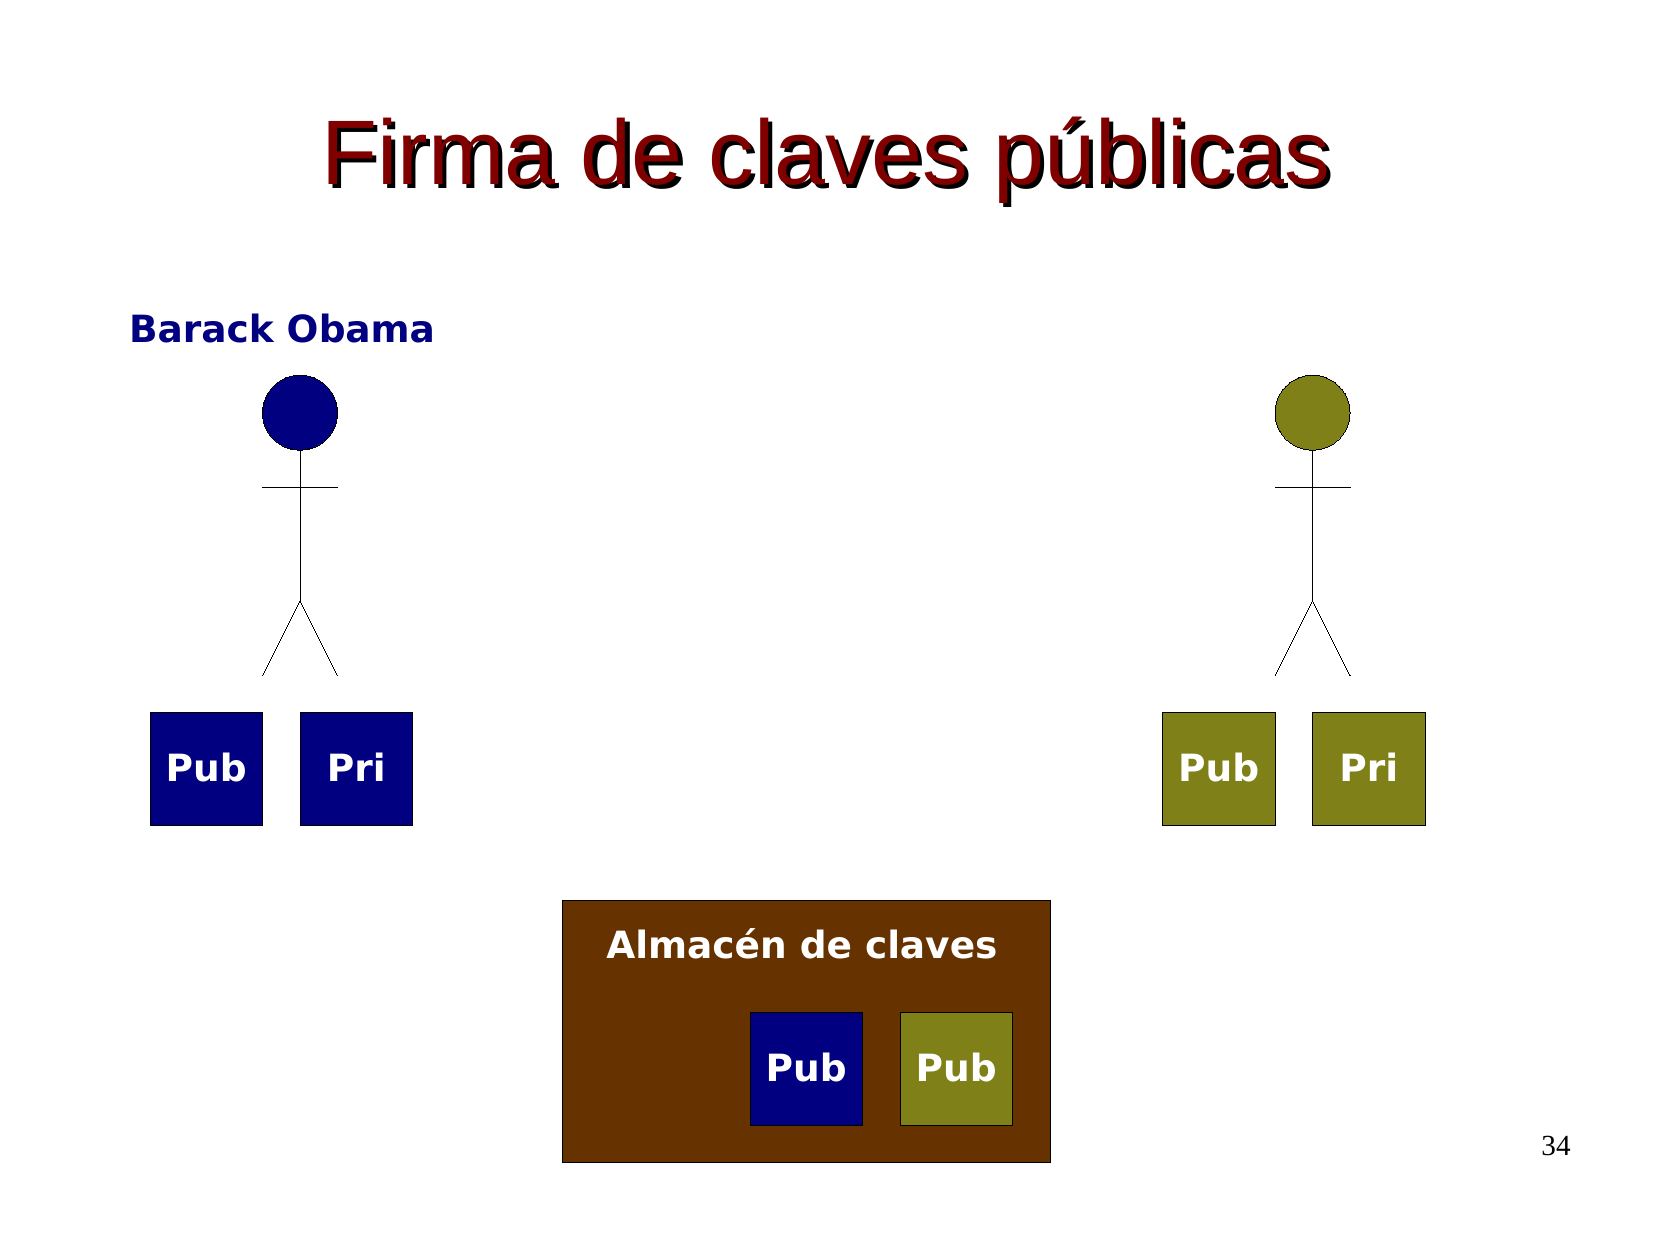

# Firma de claves públicas
Barack Obama
Pub
Pri
Pub
Pri
Almacén de claves
Pub
Pub
34